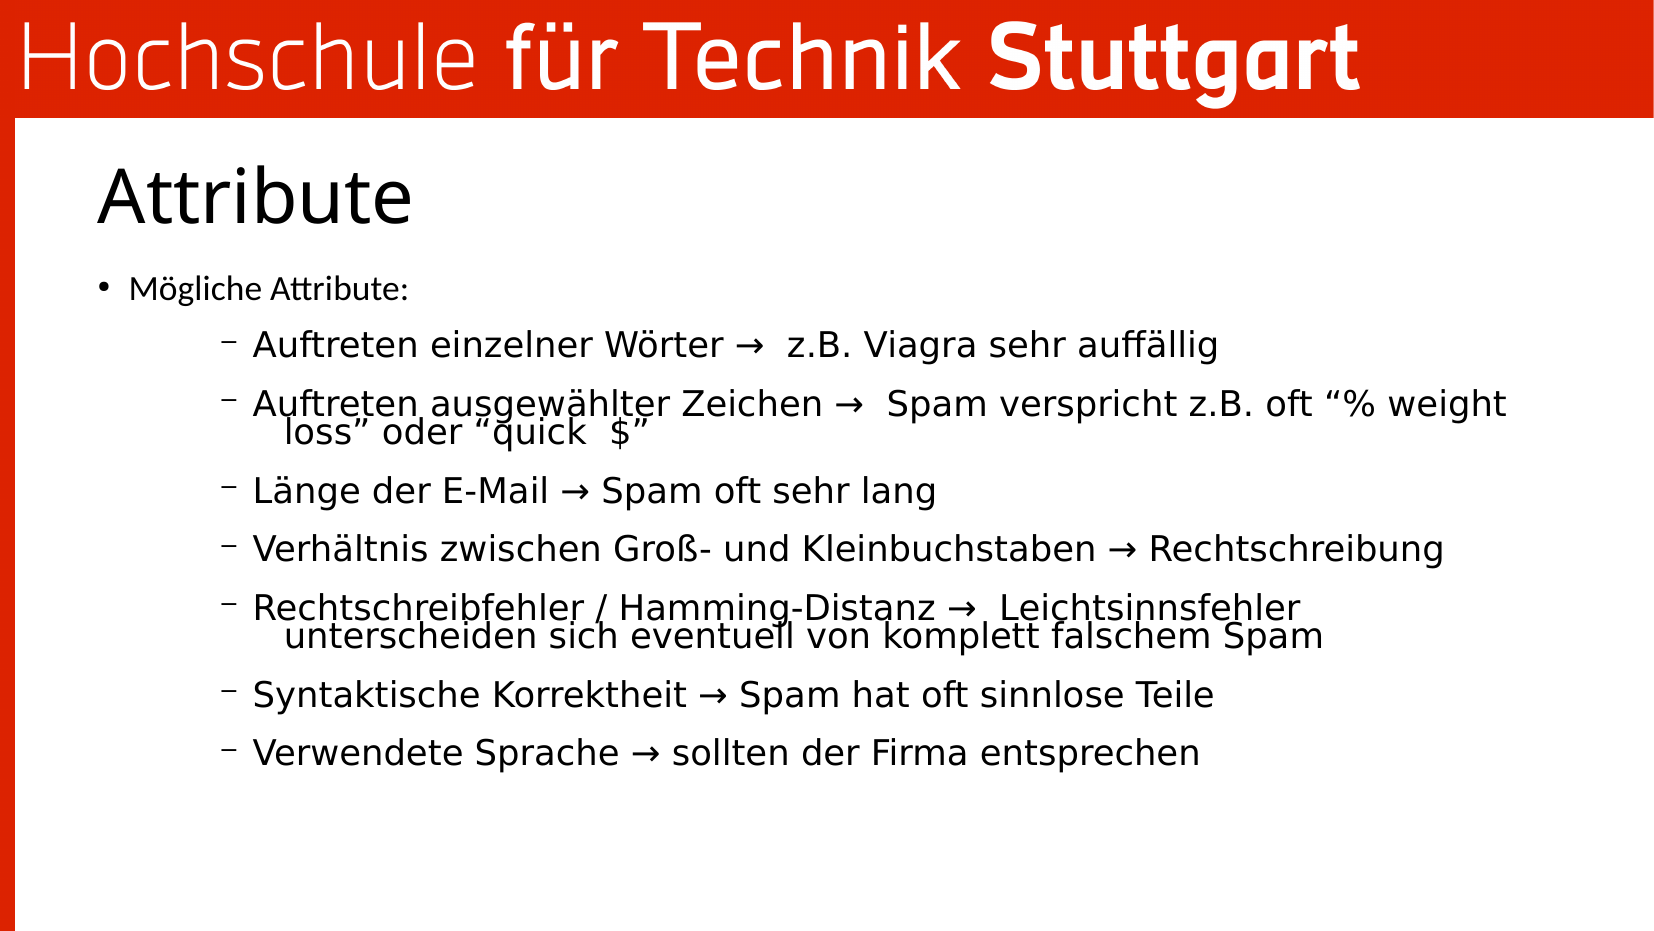

# Attribute
Mögliche Attribute:
Auftreten einzelner Wörter → z.B. Viagra sehr auffällig
Auftreten ausgewählter Zeichen → Spam verspricht z.B. oft “% weight loss” oder “quick $”
Länge der E-Mail → Spam oft sehr lang
Verhältnis zwischen Groß- und Kleinbuchstaben → Rechtschreibung
Rechtschreibfehler / Hamming-Distanz → Leichtsinnsfehler unterscheiden sich eventuell von komplett falschem Spam
Syntaktische Korrektheit → Spam hat oft sinnlose Teile
Verwendete Sprache → sollten der Firma entsprechen